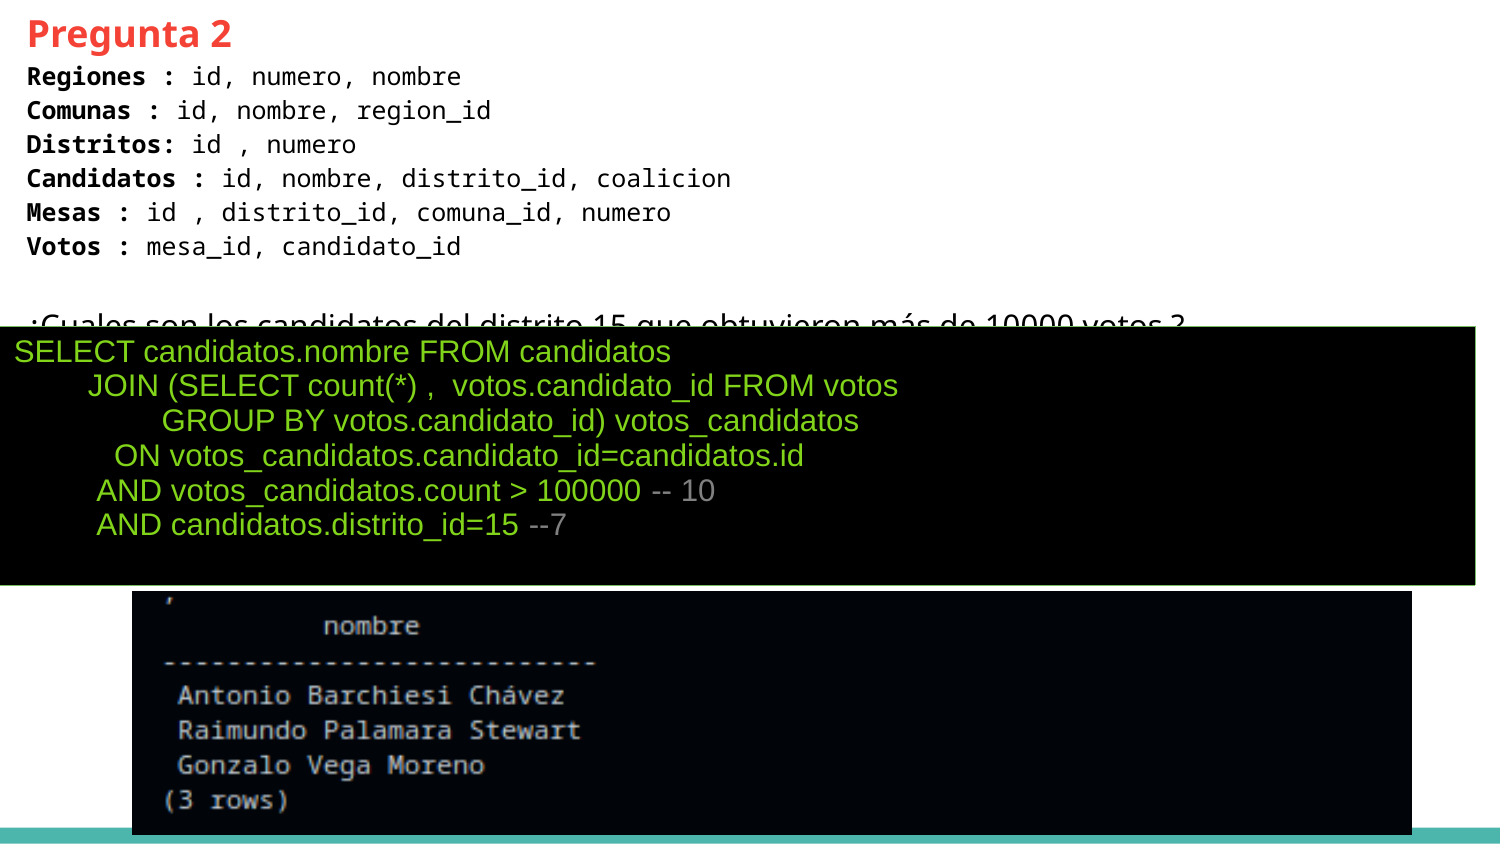

Pregunta 2
Regiones : id, numero, nombre
Comunas : id, nombre, region_id
Distritos: id , numero
Candidatos : id, nombre, distrito_id, coalicion
Mesas : id , distrito_id, comuna_id, numero
Votos : mesa_id, candidato_id
¿Cuales son los candidatos del distrito 15 que obtuvieron más de 10000 votos ?
| SELECT candidatos.nombre FROM candidatos JOIN (SELECT count(\*) , votos.candidato\_id FROM votos GROUP BY votos.candidato\_id) votos\_candidatos ON votos\_candidatos.candidato\_id=candidatos.id AND votos\_candidatos.count > 100000 -- 10 AND candidatos.distrito\_id=15 --7 |
| --- |